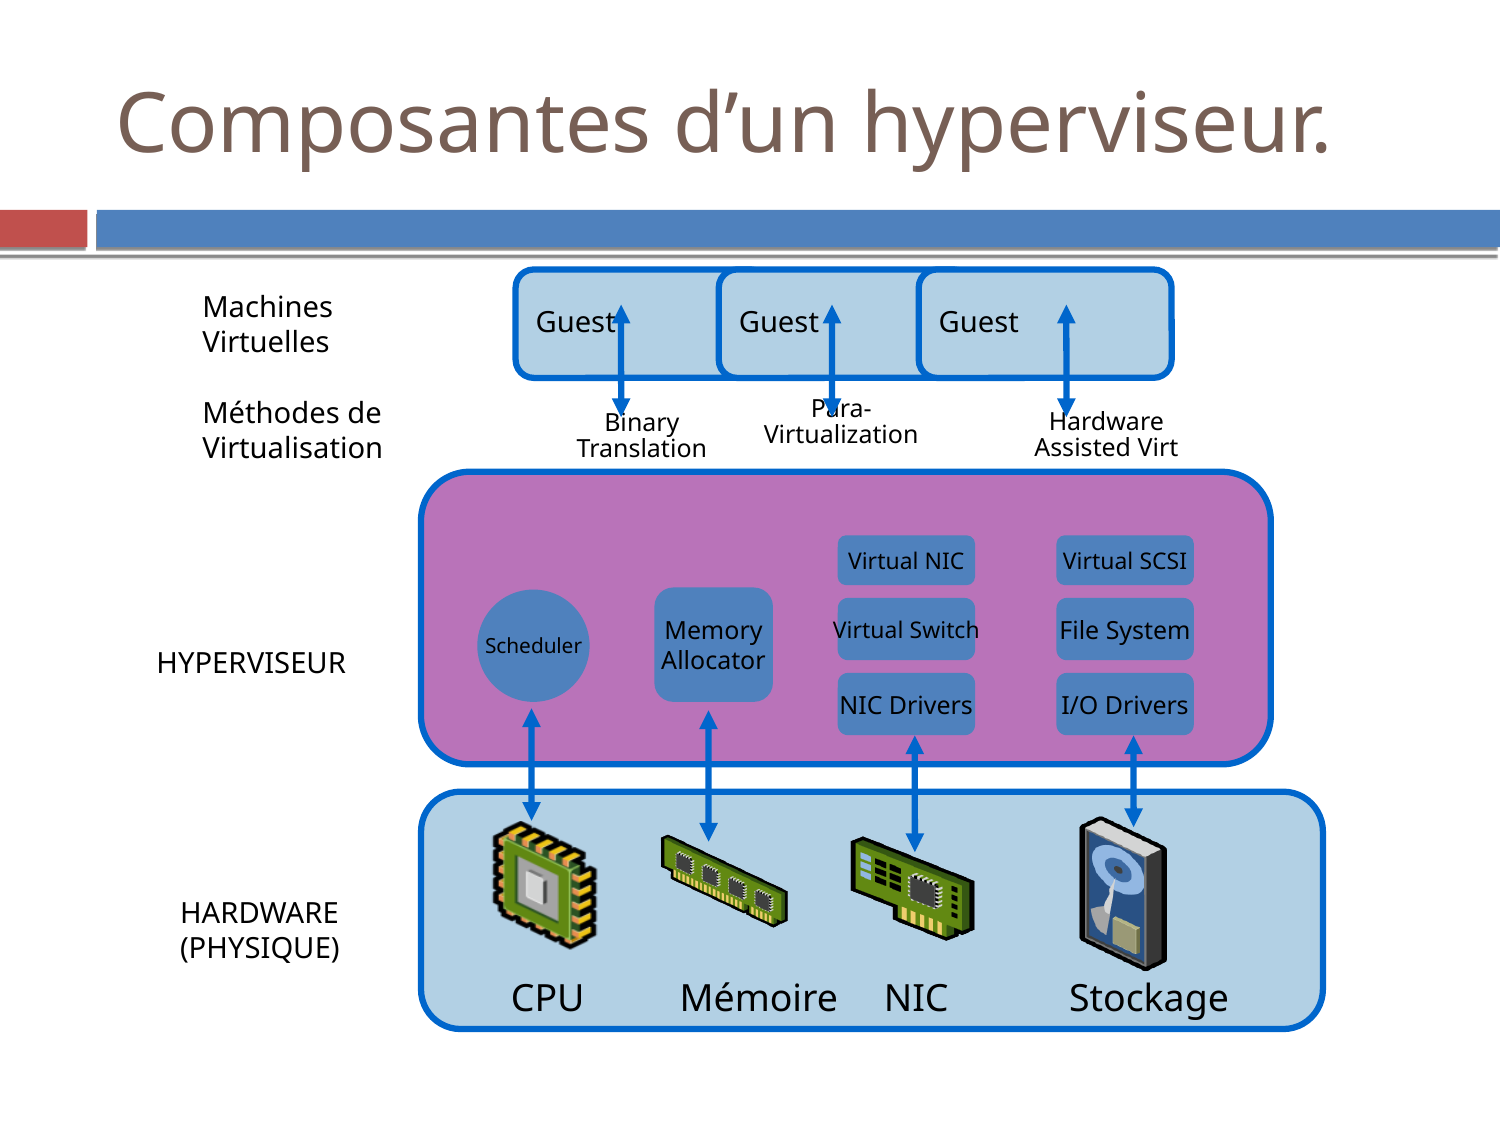

Composantes d’un hyperviseur.
Guest
Guest
Guest
Machines Virtuelles
Méthodes de Virtualisation
Para-
Virtualization
Hardware
Assisted Virt
Binary
Translation
Virtual NIC
Virtual SCSI
Memory
Allocator
Scheduler
Virtual Switch
File System
HYPERVISEUR
NIC Drivers
I/O Drivers
HARDWARE (PHYSIQUE)
CPU
Mémoire
NIC
Stockage